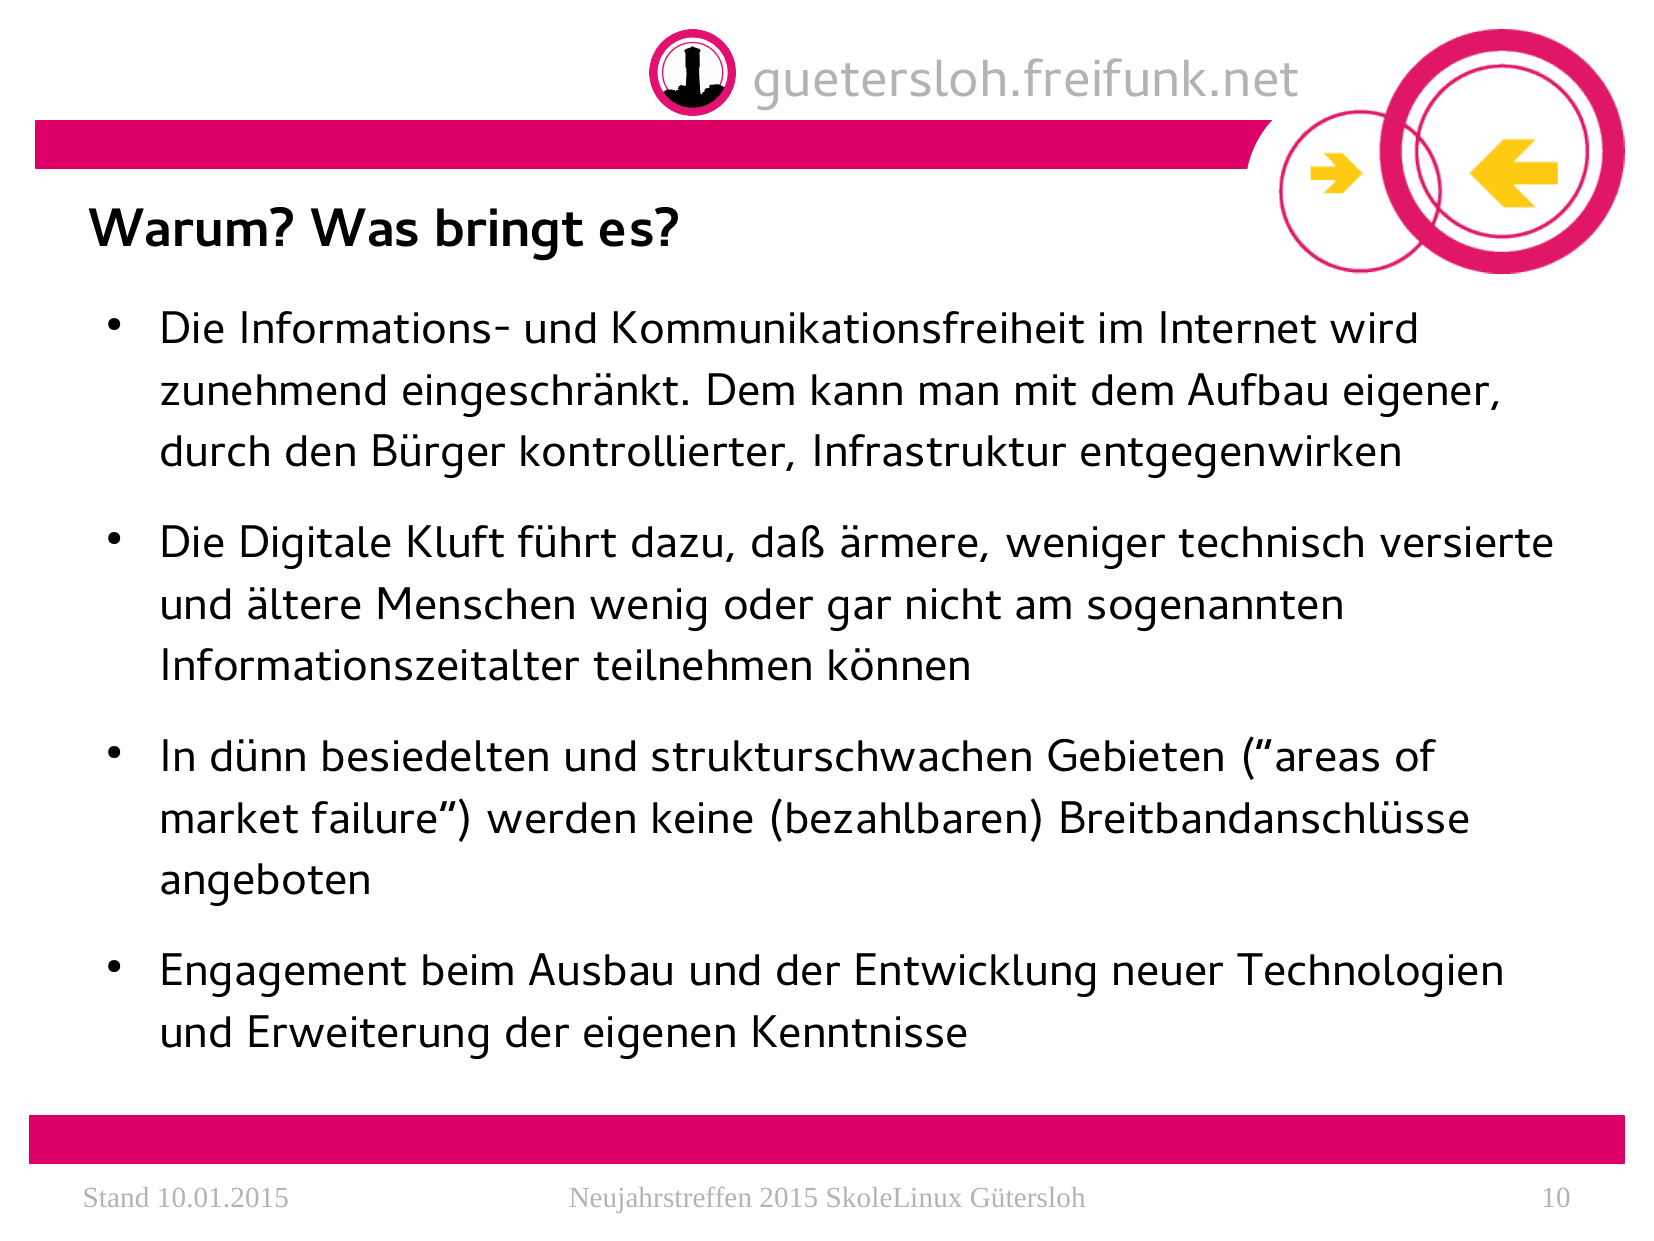

# Warum? Was bringt es?
Die Informations- und Kommunikationsfreiheit im Internet wird zunehmend eingeschränkt. Dem kann man mit dem Aufbau eigener, durch den Bürger kontrollierter, Infrastruktur entgegenwirken
Die Digitale Kluft führt dazu, daß ärmere, weniger technisch versierte und ältere Menschen wenig oder gar nicht am sogenannten Informationszeitalter teilnehmen können
In dünn besiedelten und strukturschwachen Gebieten (“areas of market failure”) werden keine (bezahlbaren) Breitbandanschlüsse angeboten
Engagement beim Ausbau und der Entwicklung neuer Technologien und Erweiterung der eigenen Kenntnisse
Stand 10.01.2015
Neujahrstreffen 2015 SkoleLinux Gütersloh
10